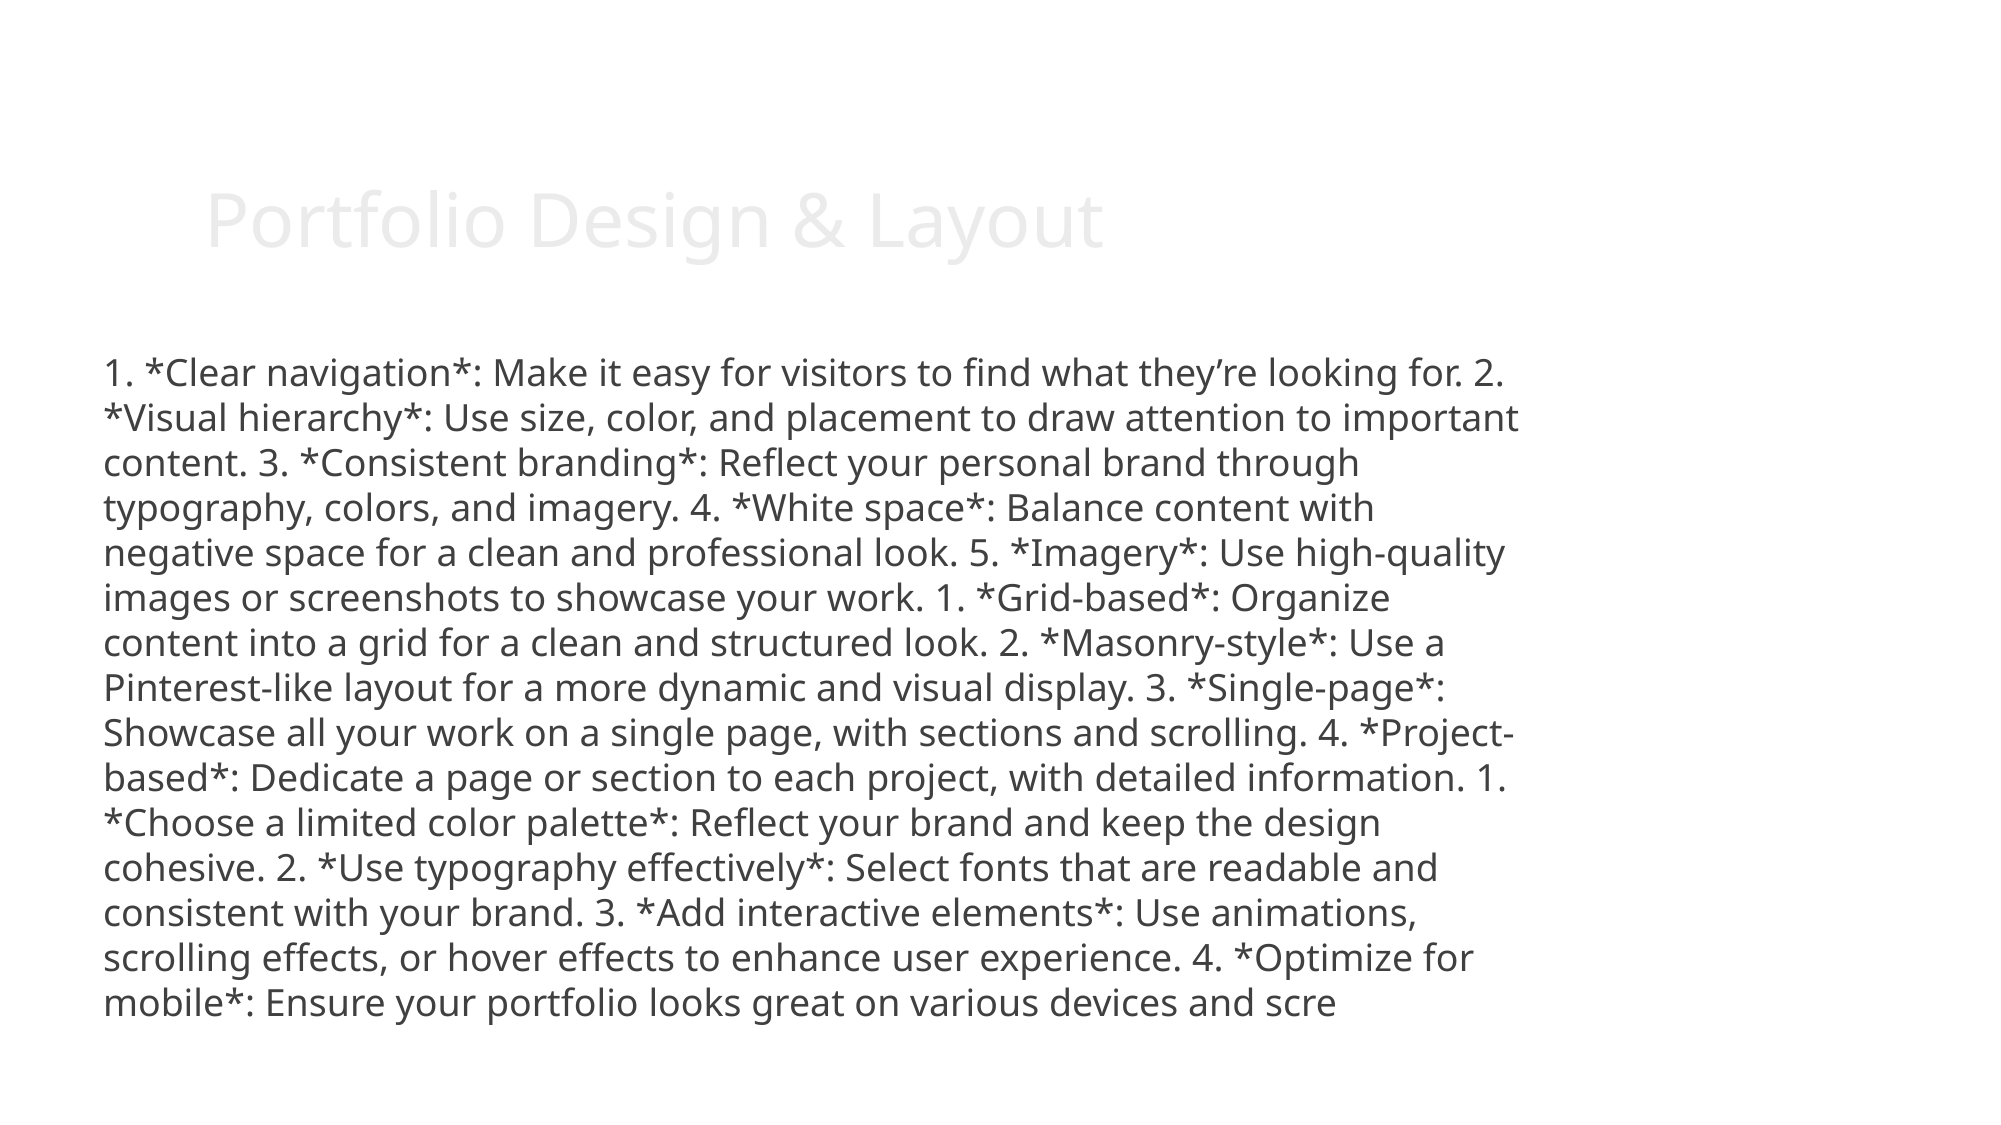

# Portfolio Design & Layout
1. *Clear navigation*: Make it easy for visitors to find what they’re looking for. 2. *Visual hierarchy*: Use size, color, and placement to draw attention to important content. 3. *Consistent branding*: Reflect your personal brand through typography, colors, and imagery. 4. *White space*: Balance content with negative space for a clean and professional look. 5. *Imagery*: Use high-quality images or screenshots to showcase your work. 1. *Grid-based*: Organize content into a grid for a clean and structured look. 2. *Masonry-style*: Use a Pinterest-like layout for a more dynamic and visual display. 3. *Single-page*: Showcase all your work on a single page, with sections and scrolling. 4. *Project-based*: Dedicate a page or section to each project, with detailed information. 1. *Choose a limited color palette*: Reflect your brand and keep the design cohesive. 2. *Use typography effectively*: Select fonts that are readable and consistent with your brand. 3. *Add interactive elements*: Use animations, scrolling effects, or hover effects to enhance user experience. 4. *Optimize for mobile*: Ensure your portfolio looks great on various devices and scre